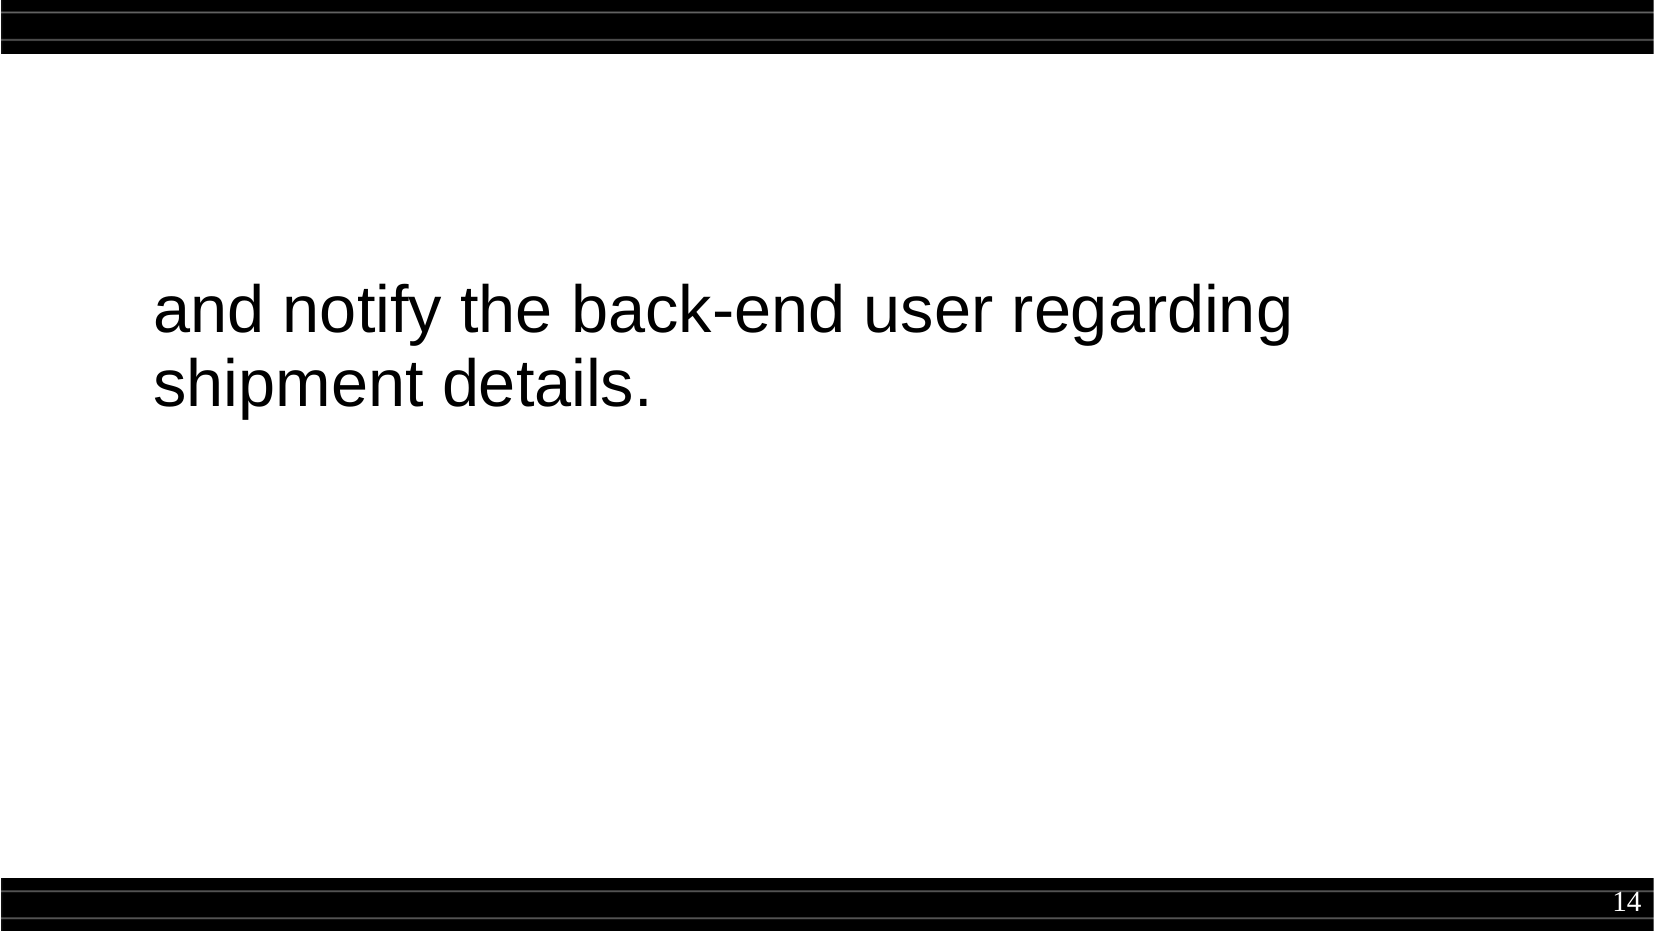

#
and notify the back-end user regarding shipment details.